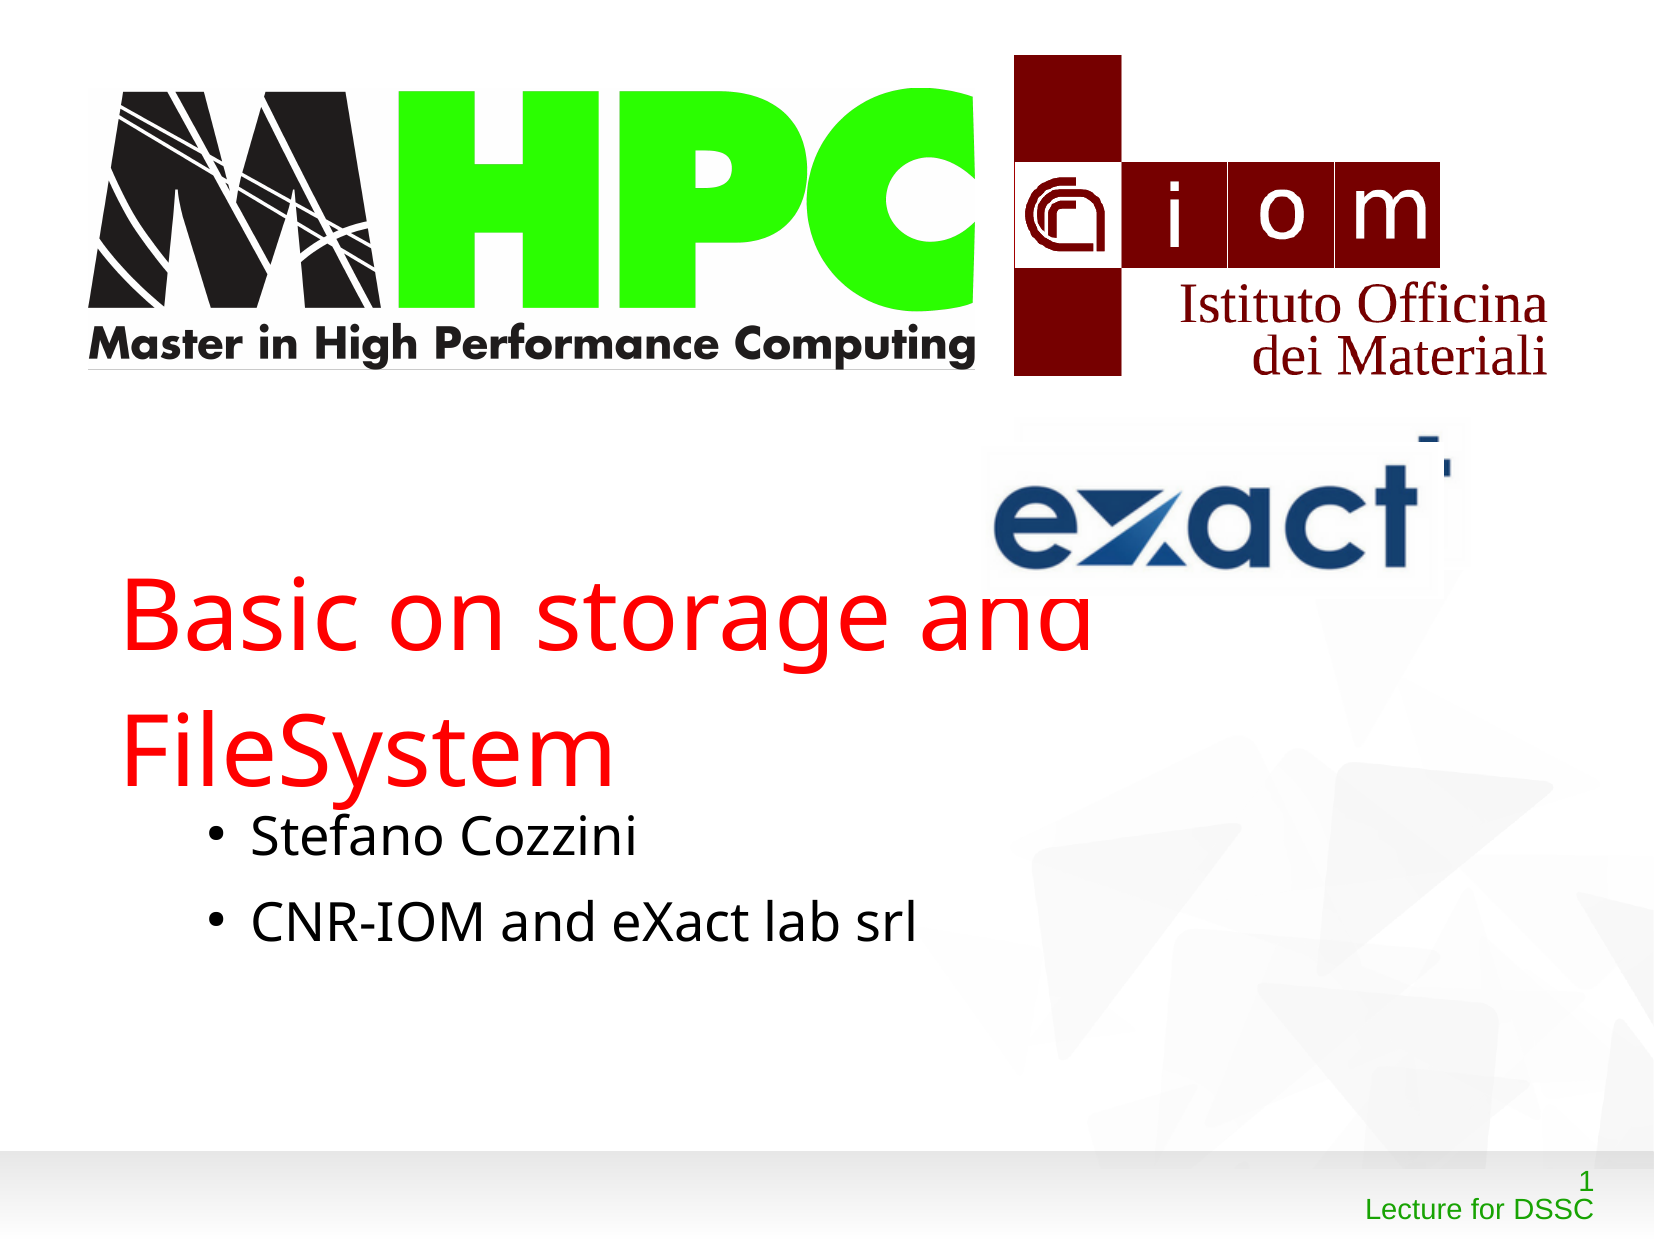

# Basic on storage and FileSystem
Stefano Cozzini
CNR-IOM and eXact lab srl
1
Lecture for DSSC